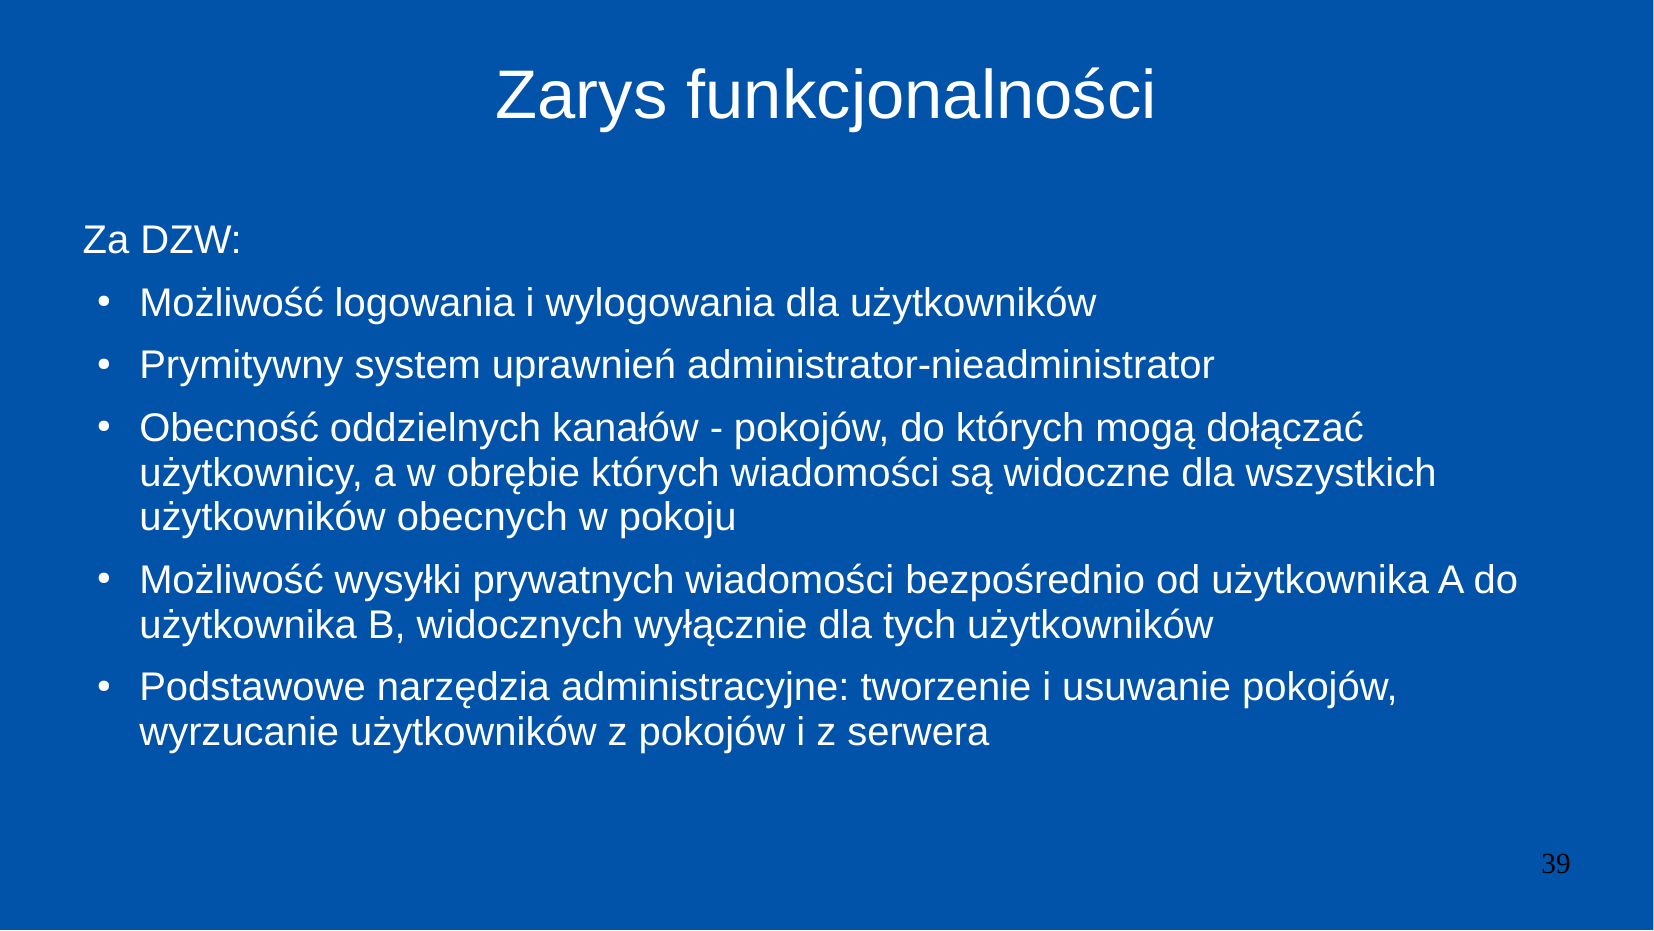

# Zarys funkcjonalności
Za DZW:
Możliwość logowania i wylogowania dla użytkowników
Prymitywny system uprawnień administrator-nieadministrator
Obecność oddzielnych kanałów - pokojów, do których mogą dołączać użytkownicy, a w obrębie których wiadomości są widoczne dla wszystkich użytkowników obecnych w pokoju
Możliwość wysyłki prywatnych wiadomości bezpośrednio od użytkownika A do użytkownika B, widocznych wyłącznie dla tych użytkowników
Podstawowe narzędzia administracyjne: tworzenie i usuwanie pokojów, wyrzucanie użytkowników z pokojów i z serwera
39